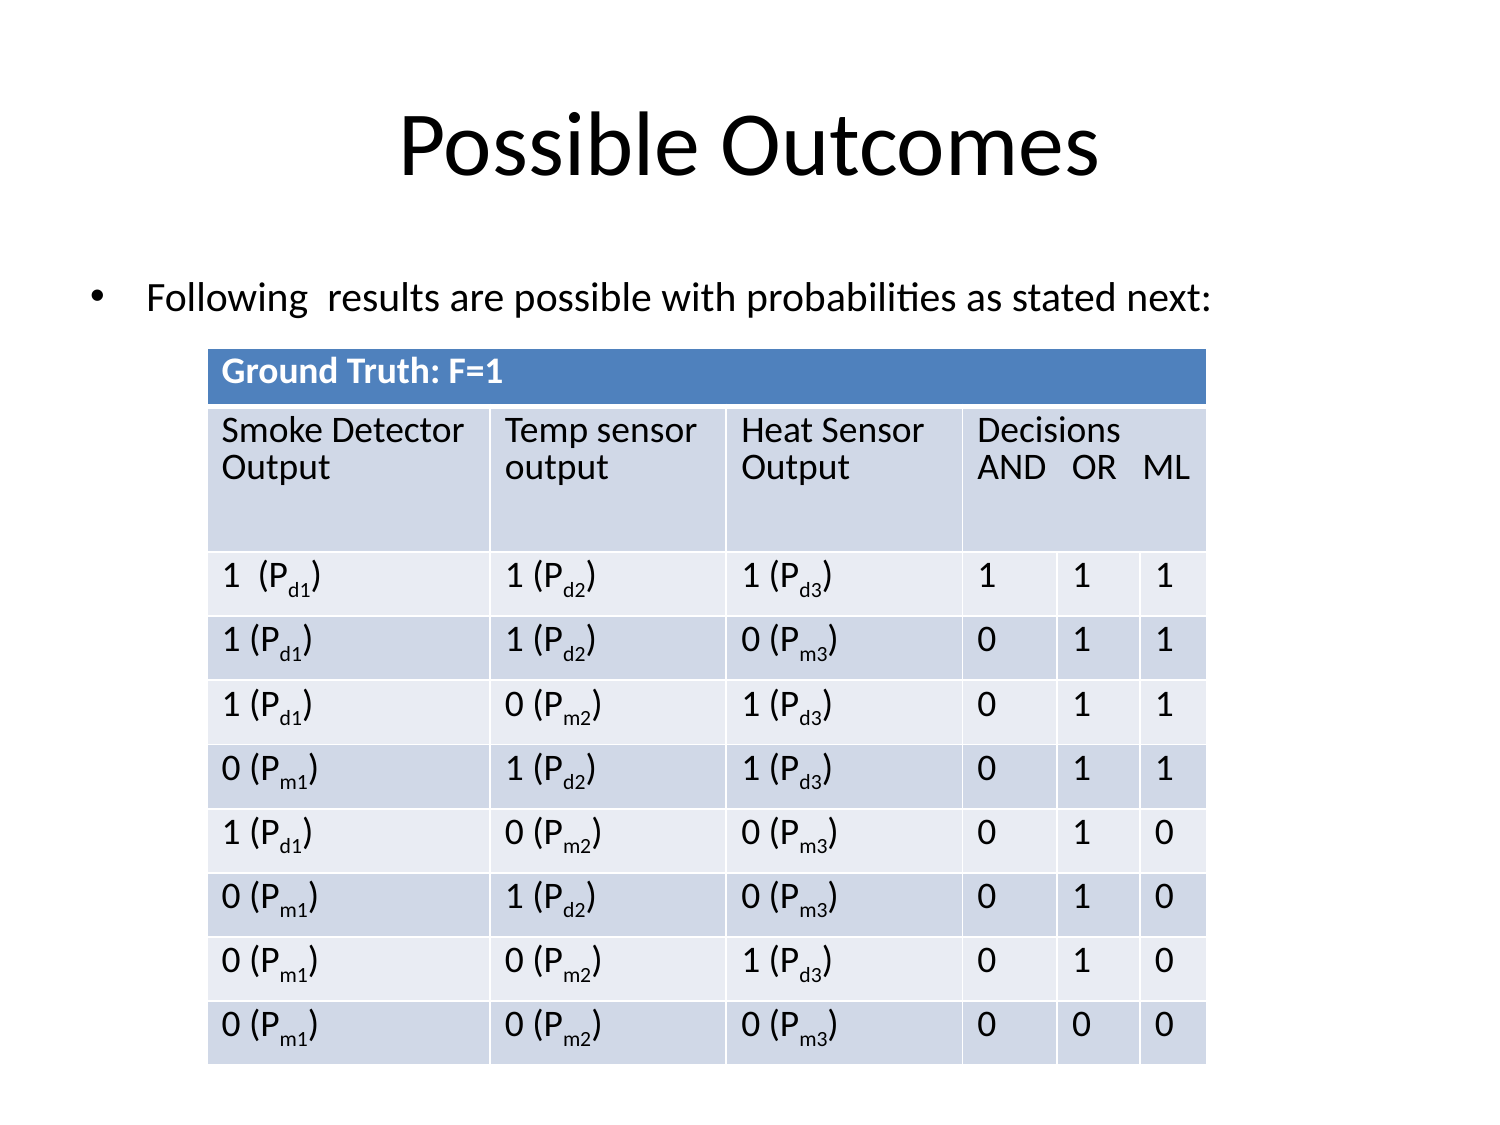

# Possible Outcomes
Following results are possible with probabilities as stated next:
| Ground Truth: F=1 | | | | | |
| --- | --- | --- | --- | --- | --- |
| Smoke Detector Output | Temp sensor output | Heat Sensor Output | Decisions AND OR ML | | |
| 1 (Pd1) | 1 (Pd2) | 1 (Pd3) | 1 | 1 | 1 |
| 1 (Pd1) | 1 (Pd2) | 0 (Pm3) | 0 | 1 | 1 |
| 1 (Pd1) | 0 (Pm2) | 1 (Pd3) | 0 | 1 | 1 |
| 0 (Pm1) | 1 (Pd2) | 1 (Pd3) | 0 | 1 | 1 |
| 1 (Pd1) | 0 (Pm2) | 0 (Pm3) | 0 | 1 | 0 |
| 0 (Pm1) | 1 (Pd2) | 0 (Pm3) | 0 | 1 | 0 |
| 0 (Pm1) | 0 (Pm2) | 1 (Pd3) | 0 | 1 | 0 |
| 0 (Pm1) | 0 (Pm2) | 0 (Pm3) | 0 | 0 | 0 |